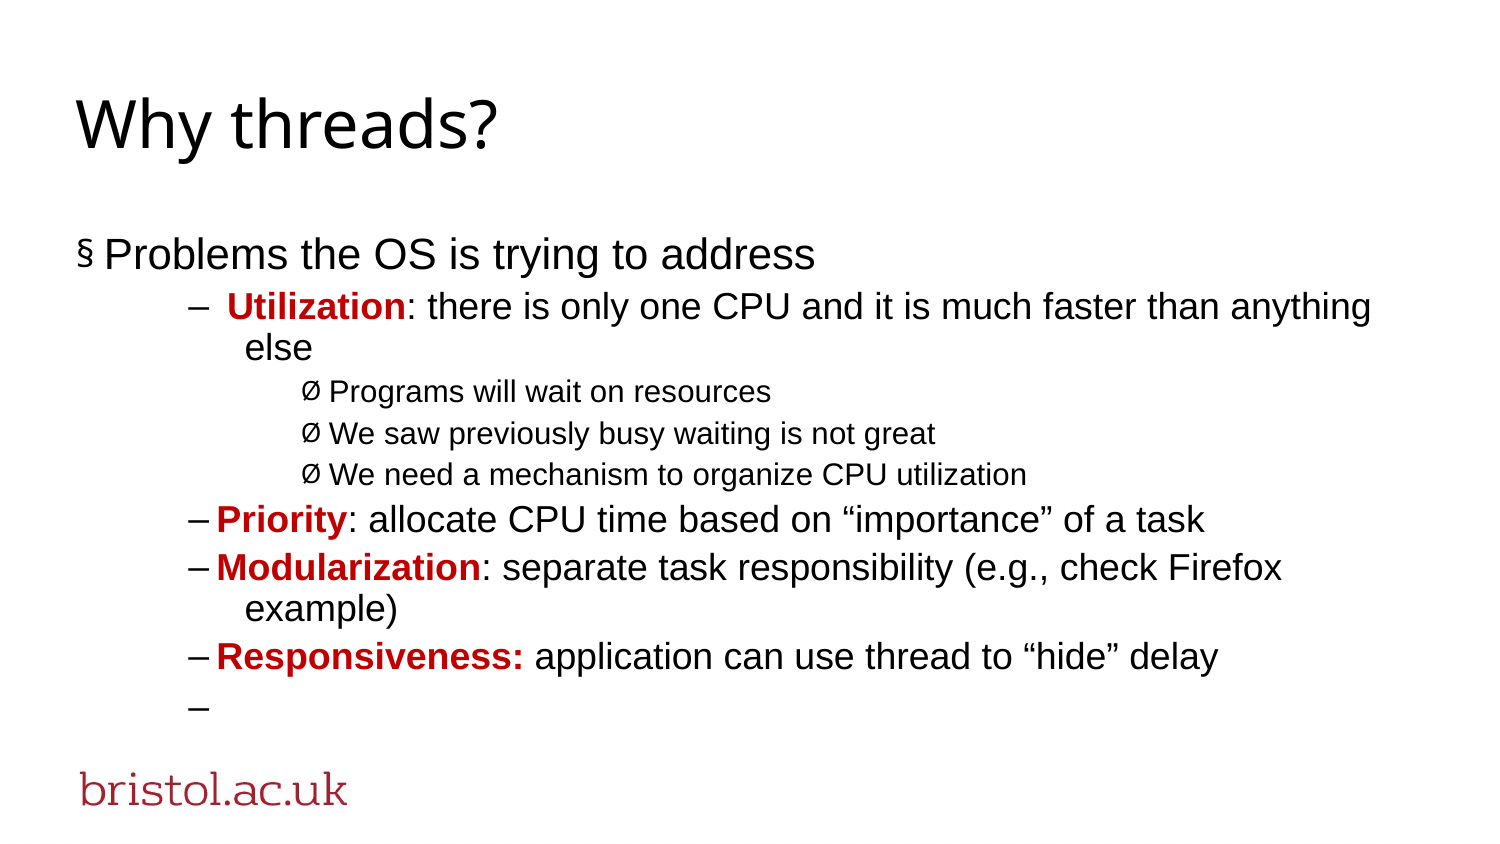

# Why threads?
Problems the OS is trying to address
 Utilization: there is only one CPU and it is much faster than anything else
Programs will wait on resources
We saw previously busy waiting is not great
We need a mechanism to organize CPU utilization
Priority: allocate CPU time based on “importance” of a task
Modularization: separate task responsibility (e.g., check Firefox example)
Responsiveness: application can use thread to “hide” delay